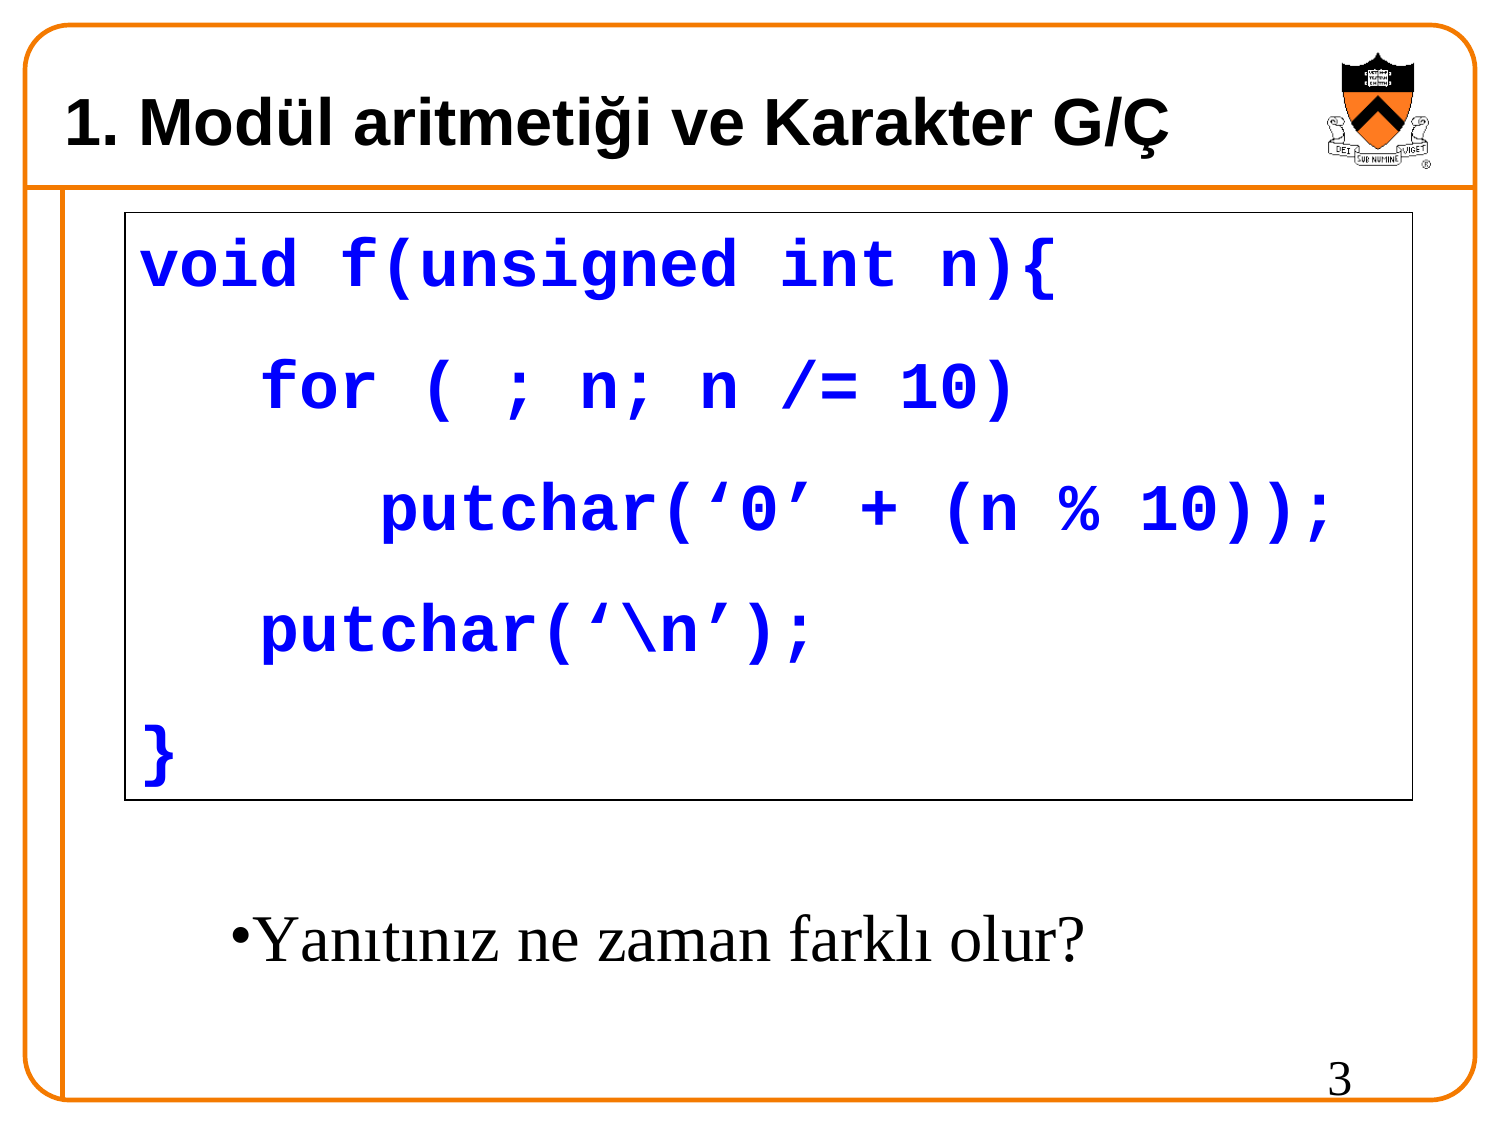

1. Modül aritmetiği ve Karakter G/Ç
# void f(unsigned int n){
 for ( ; n; n /= 10)
 putchar(‘0’ + (n % 10));
 putchar(‘\n’);
}
Yanıtınız ne zaman farklı olur?
3